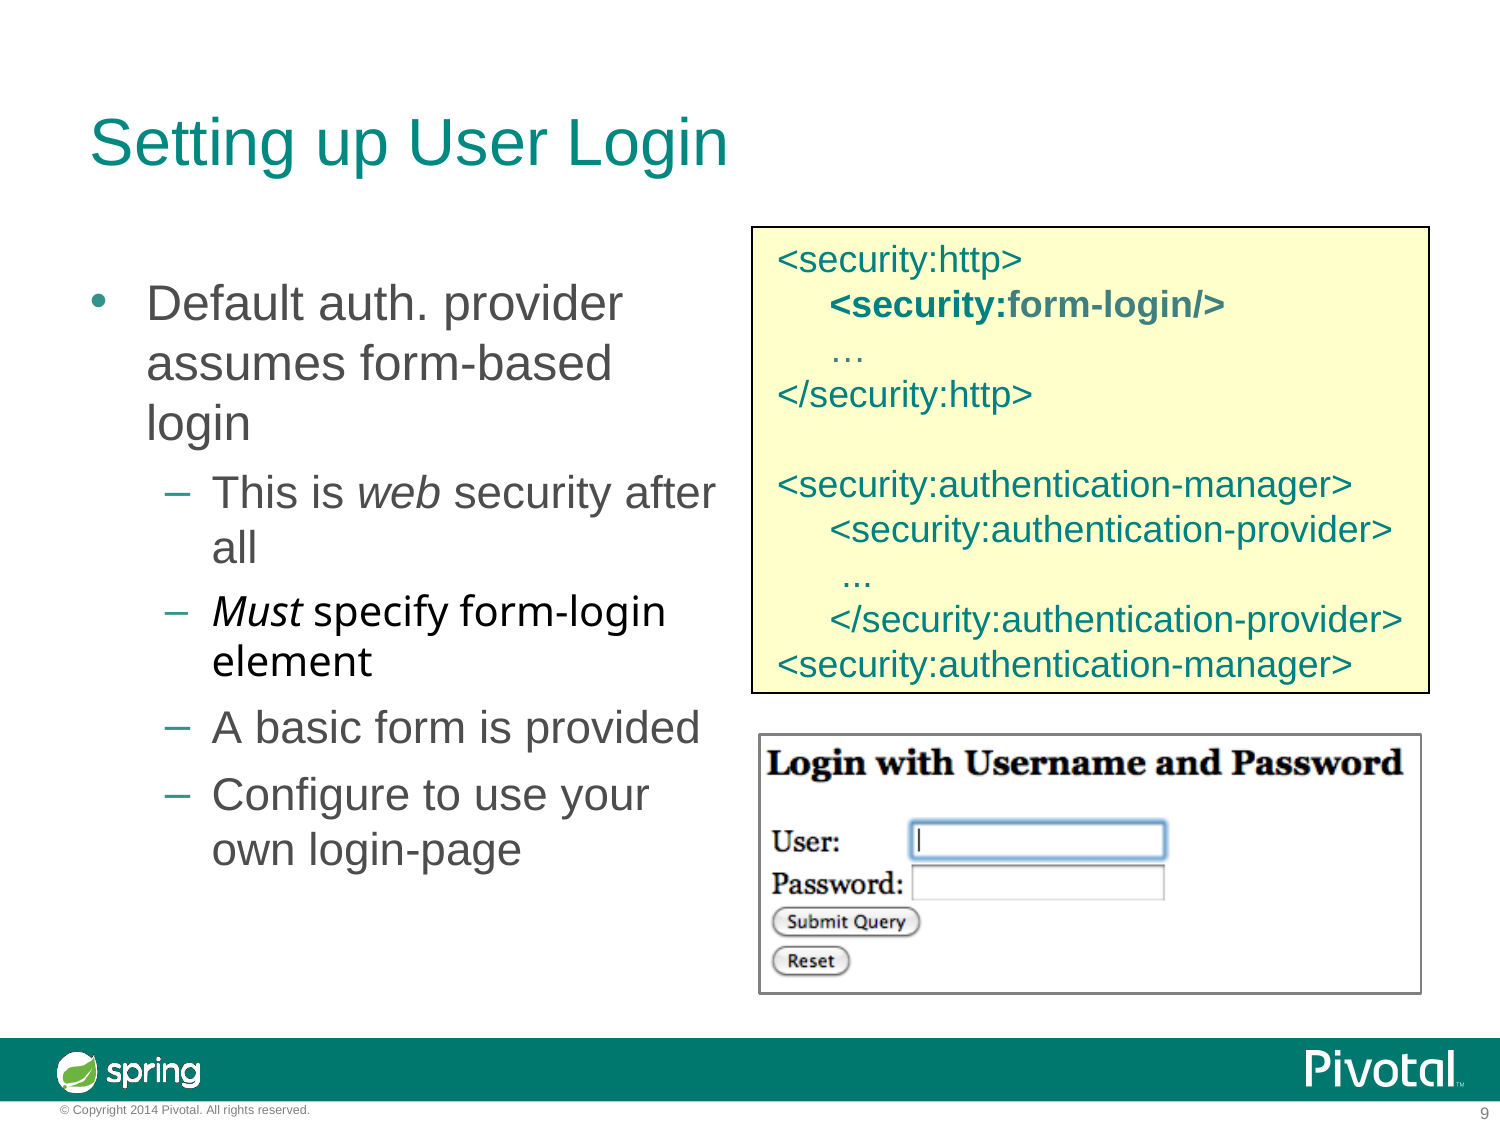

# Setting up User Login
 <security:http>
 <security:form-login/>
 …
 </security:http>
 <security:authentication-manager>
 <security:authentication-provider>
	...
 </security:authentication-provider>
 <security:authentication-manager>
Default auth. provider assumes form-based login
This is web security after all
Must specify form-login element
A basic form is provided
Configure to use your own login-page